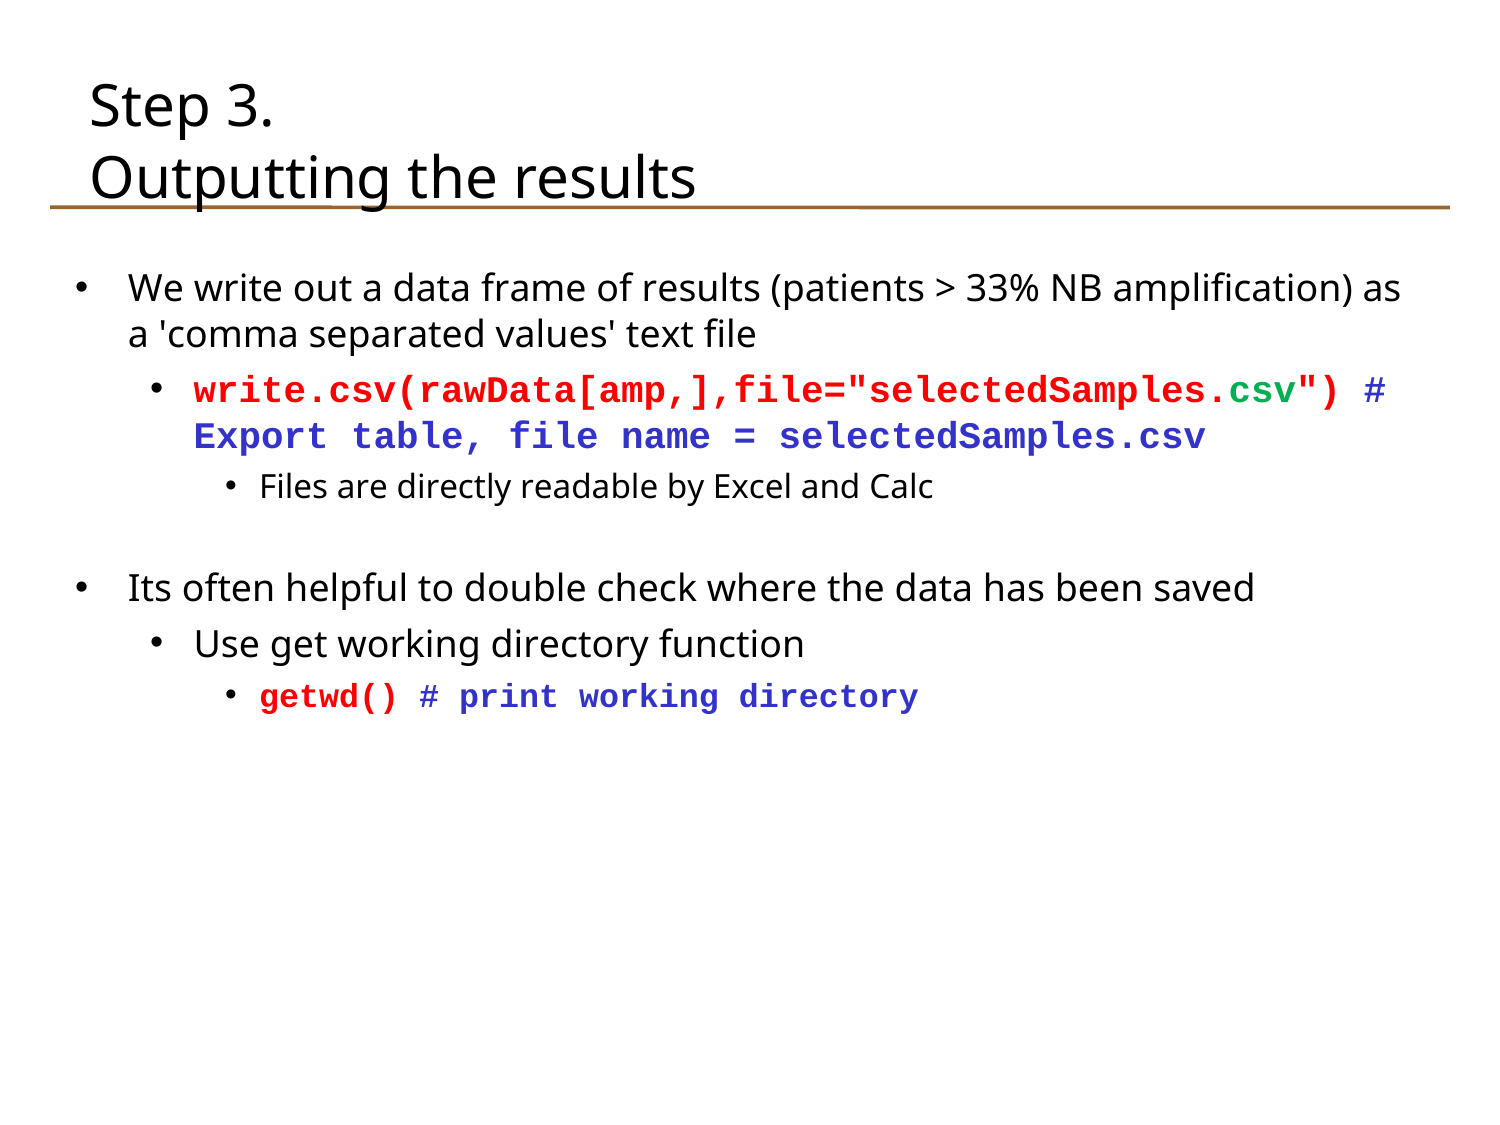

Step 3.
Outputting the results
We write out a data frame of results (patients > 33% NB amplification) as a 'comma separated values' text file
write.csv(rawData[amp,],file="selectedSamples.csv") # Export table‏, file name = selectedSamples.csv
Files are directly readable by Excel and Calc
Its often helpful to double check where the data has been saved
Use get working directory function
getwd()‏ # print working directory